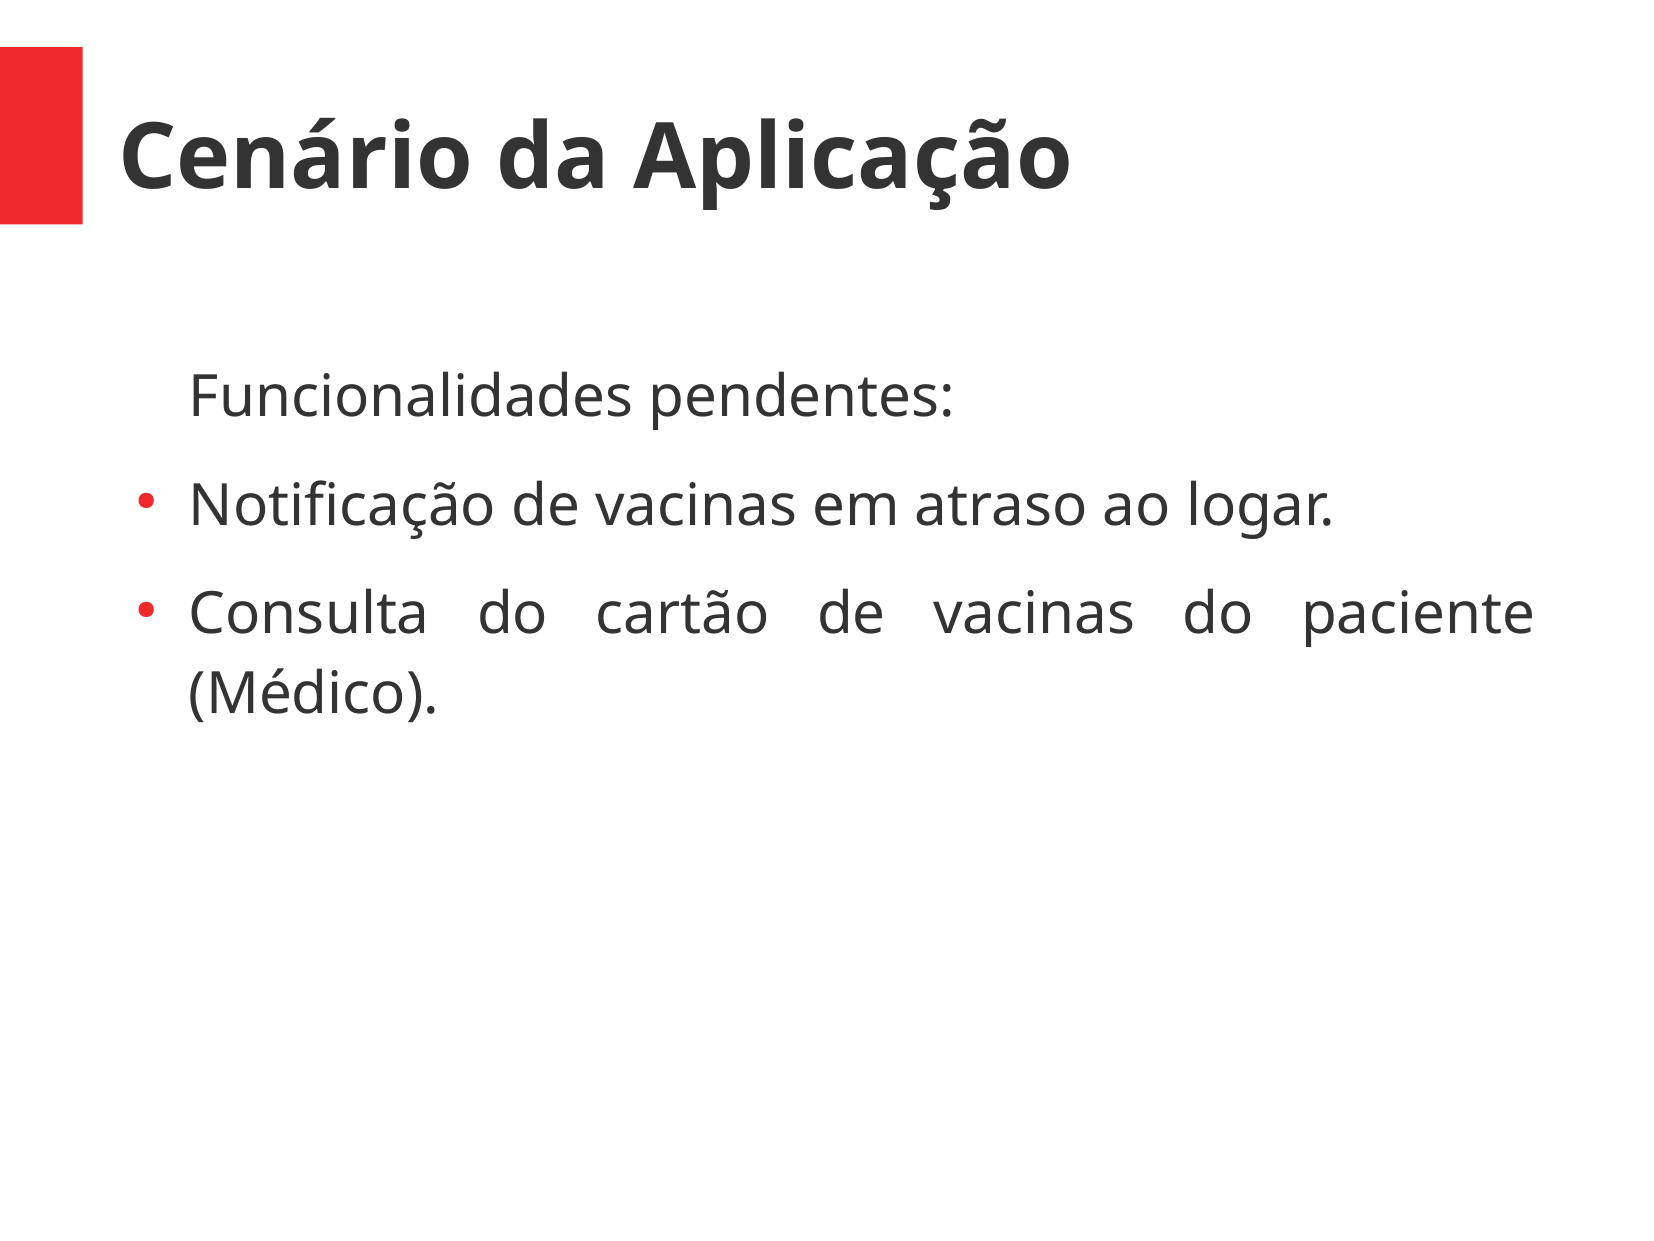

# Cenário da Aplicação
Funcionalidades pendentes:
Notificação de vacinas em atraso ao logar.
Consulta do cartão de vacinas do paciente (Médico).